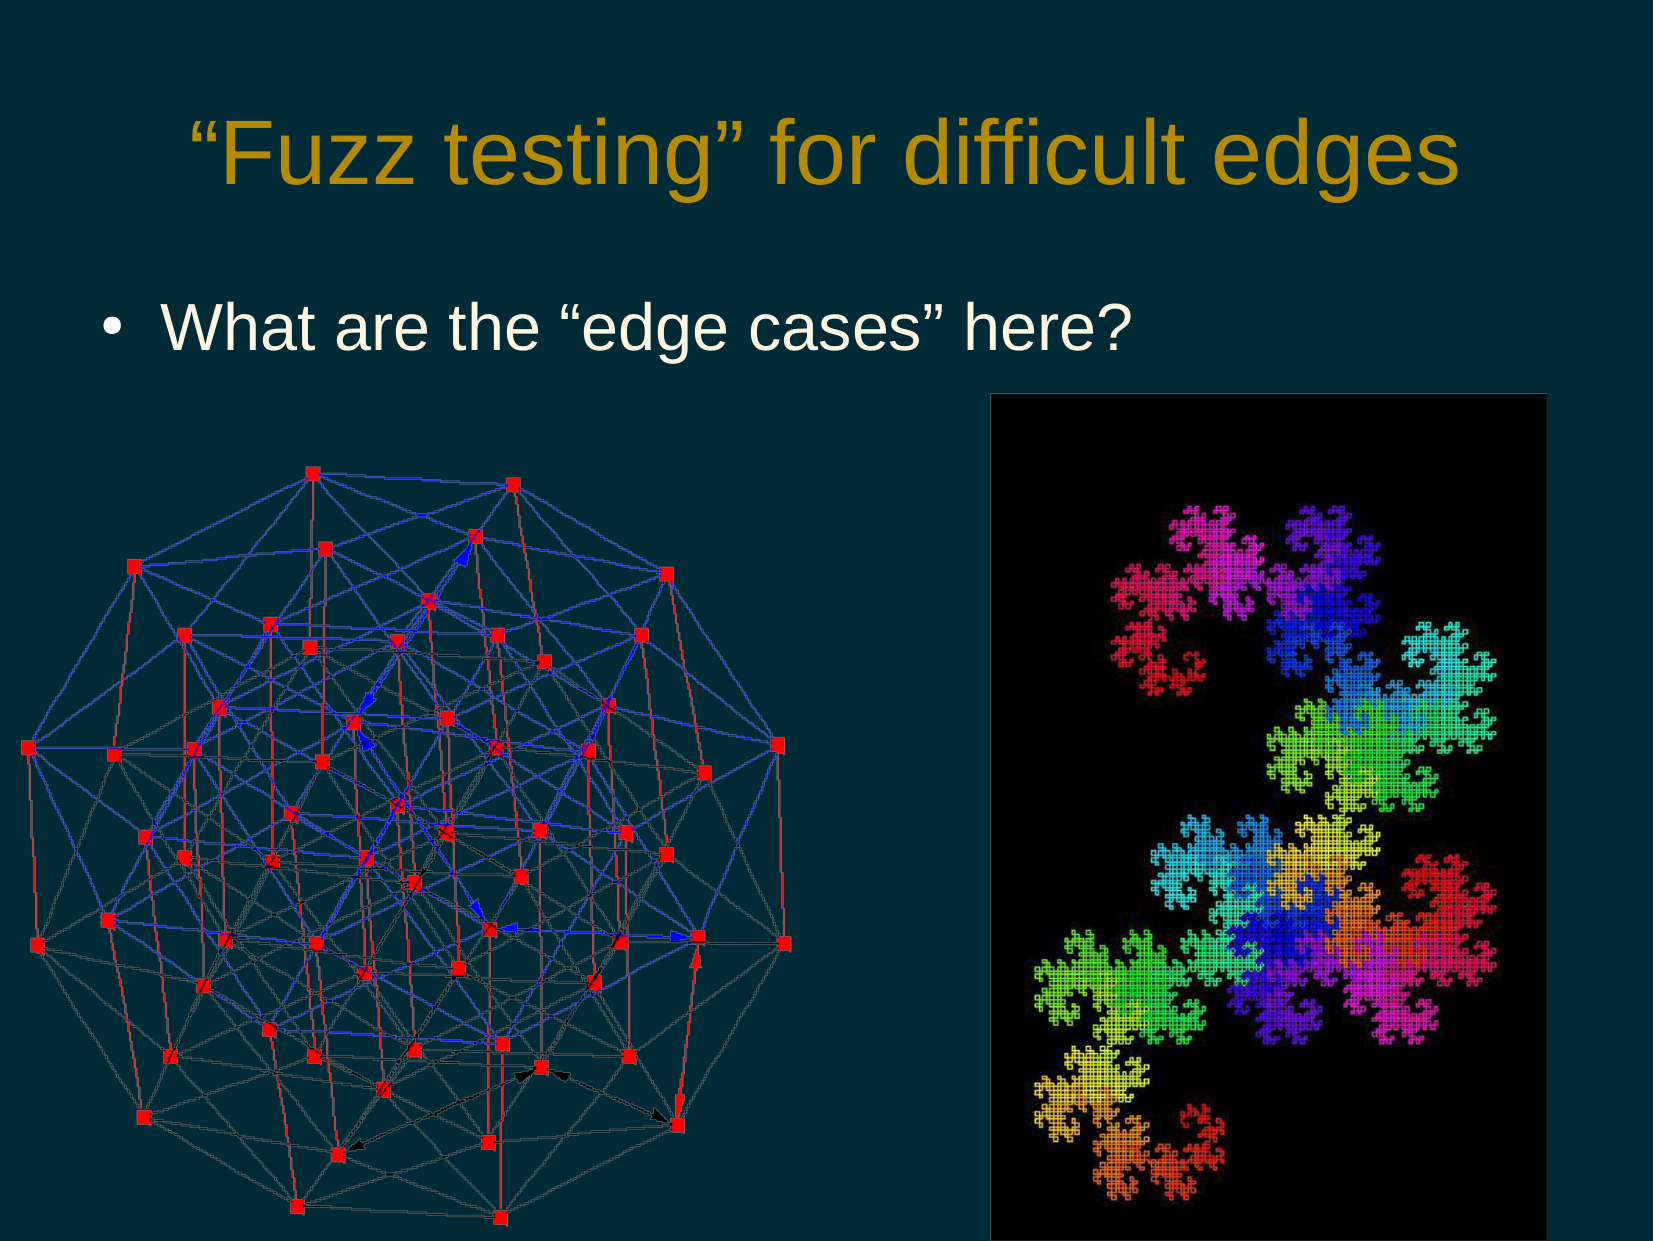

# “Fuzz testing” for difficult edges
What are the “edge cases” here?